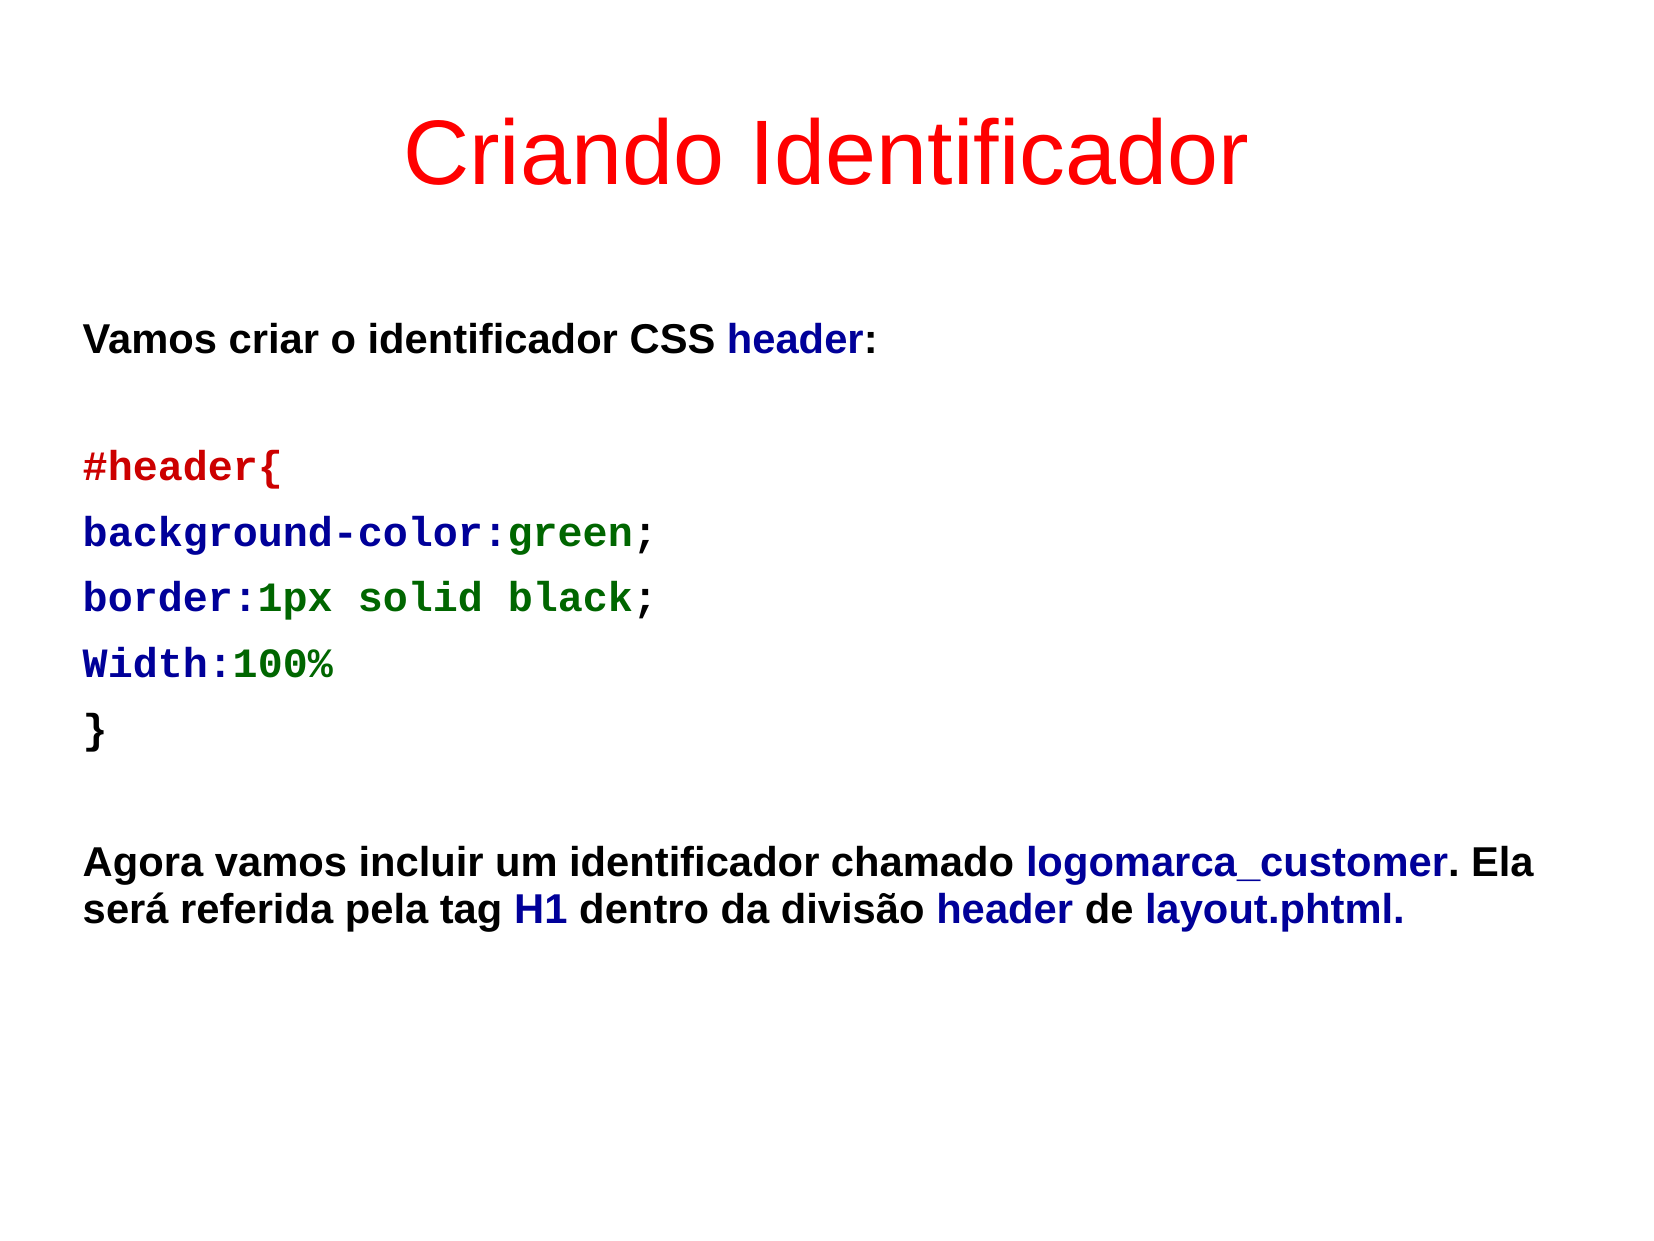

# Criando Identificador
Vamos criar o identificador CSS header:
#header{
background-color:green;
border:1px solid black;
Width:100%
}
Agora vamos incluir um identificador chamado logomarca_customer. Ela será referida pela tag H1 dentro da divisão header de layout.phtml.